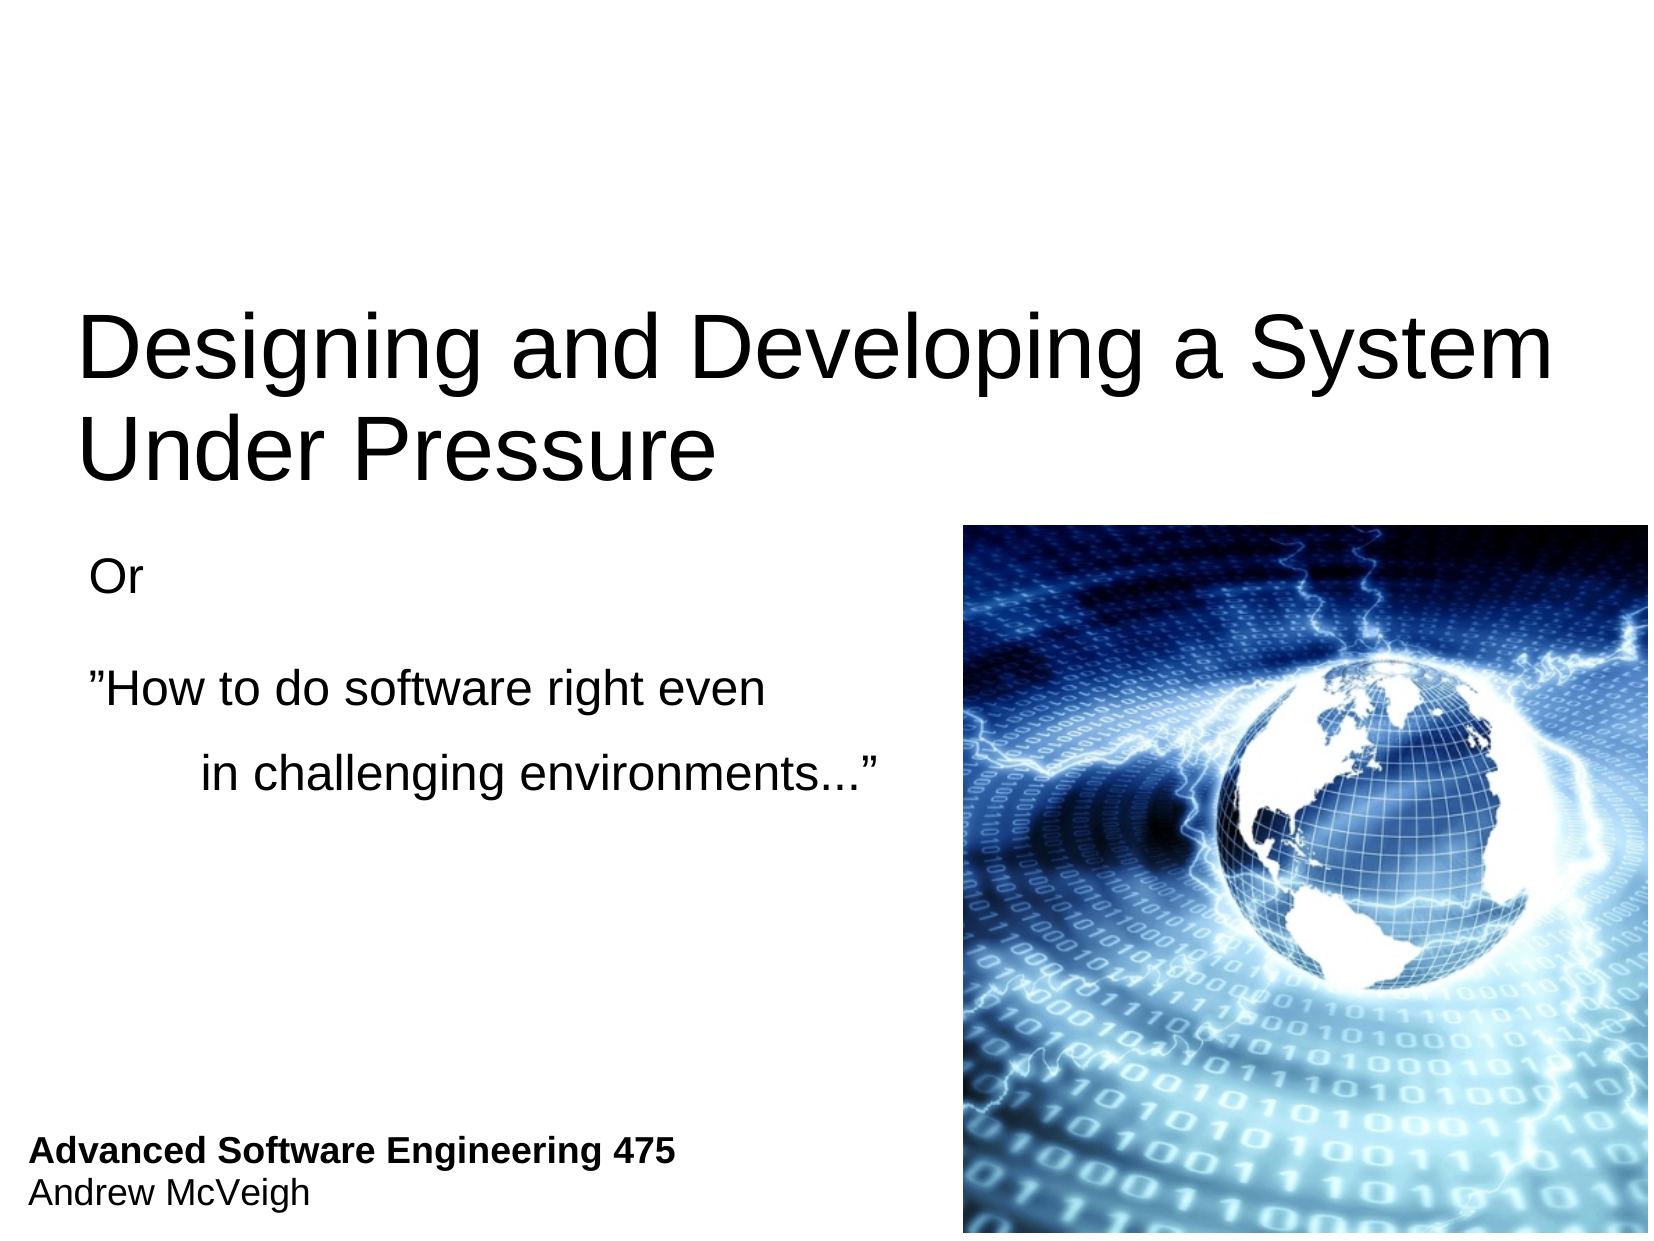

# Designing and Developing a System Under Pressure
Or
”How to do software right even
 in challenging environments...”
Advanced Software Engineering 475
Andrew McVeigh
1